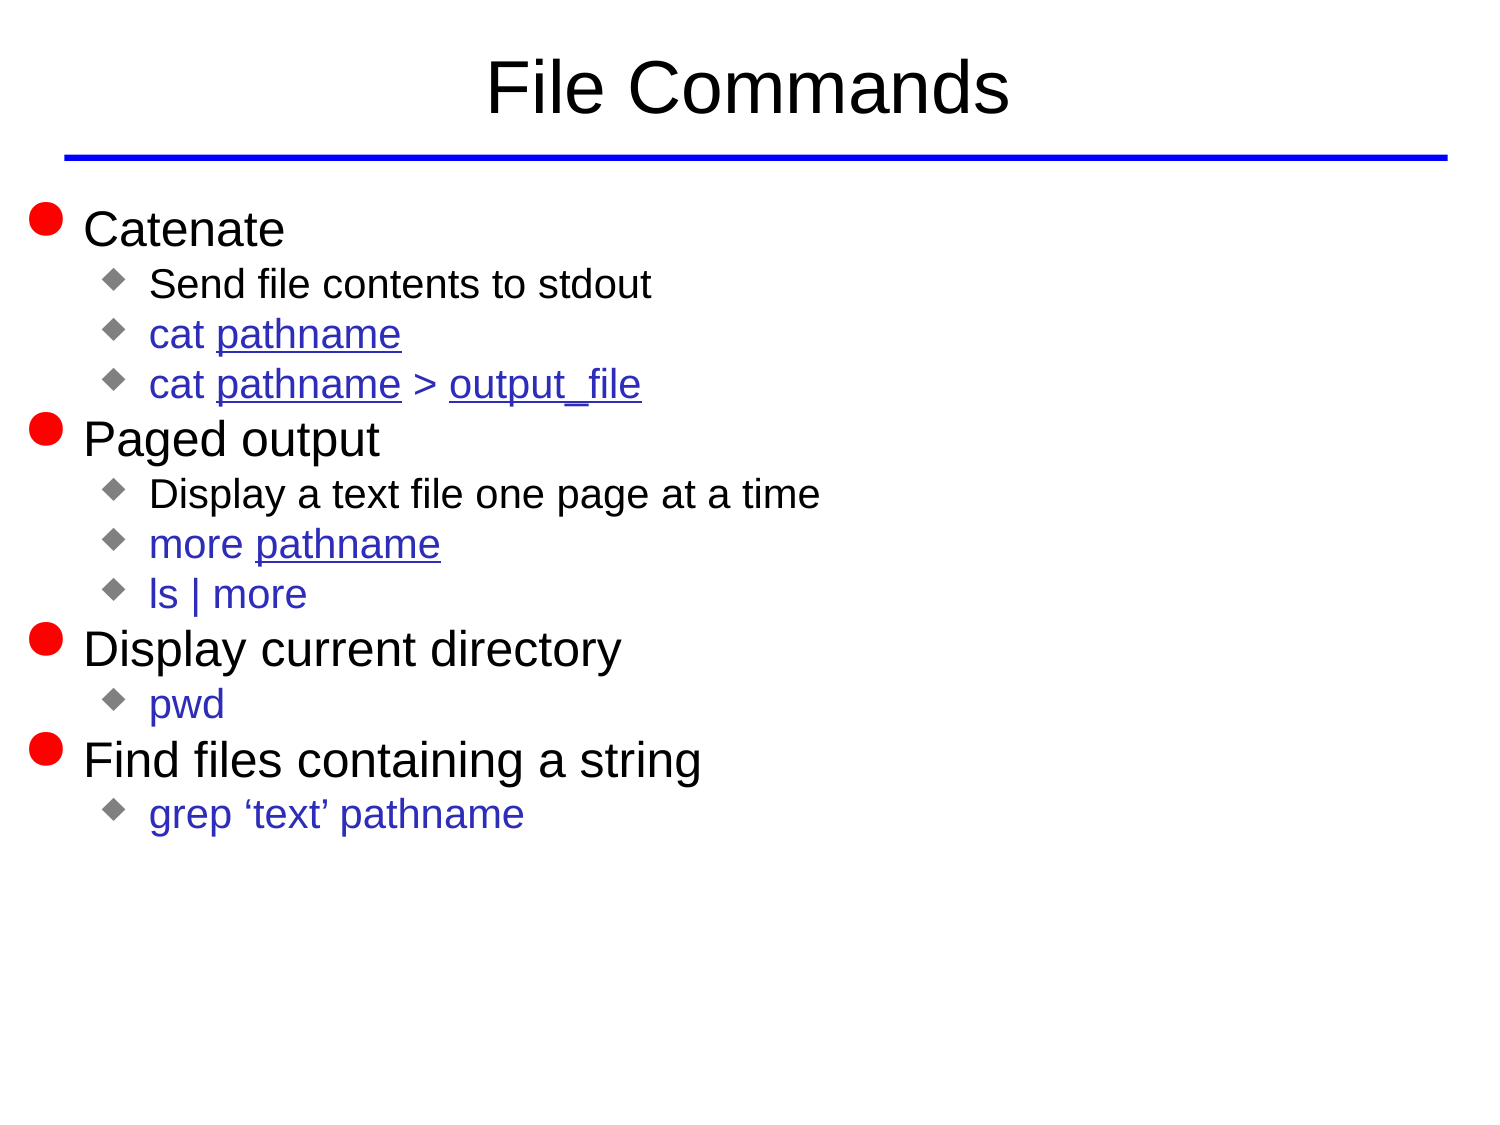

# File Commands
Catenate
Send file contents to stdout
cat pathname
cat pathname > output_file
Paged output
Display a text file one page at a time
more pathname
ls | more
Display current directory
pwd
Find files containing a string
grep ‘text’ pathname